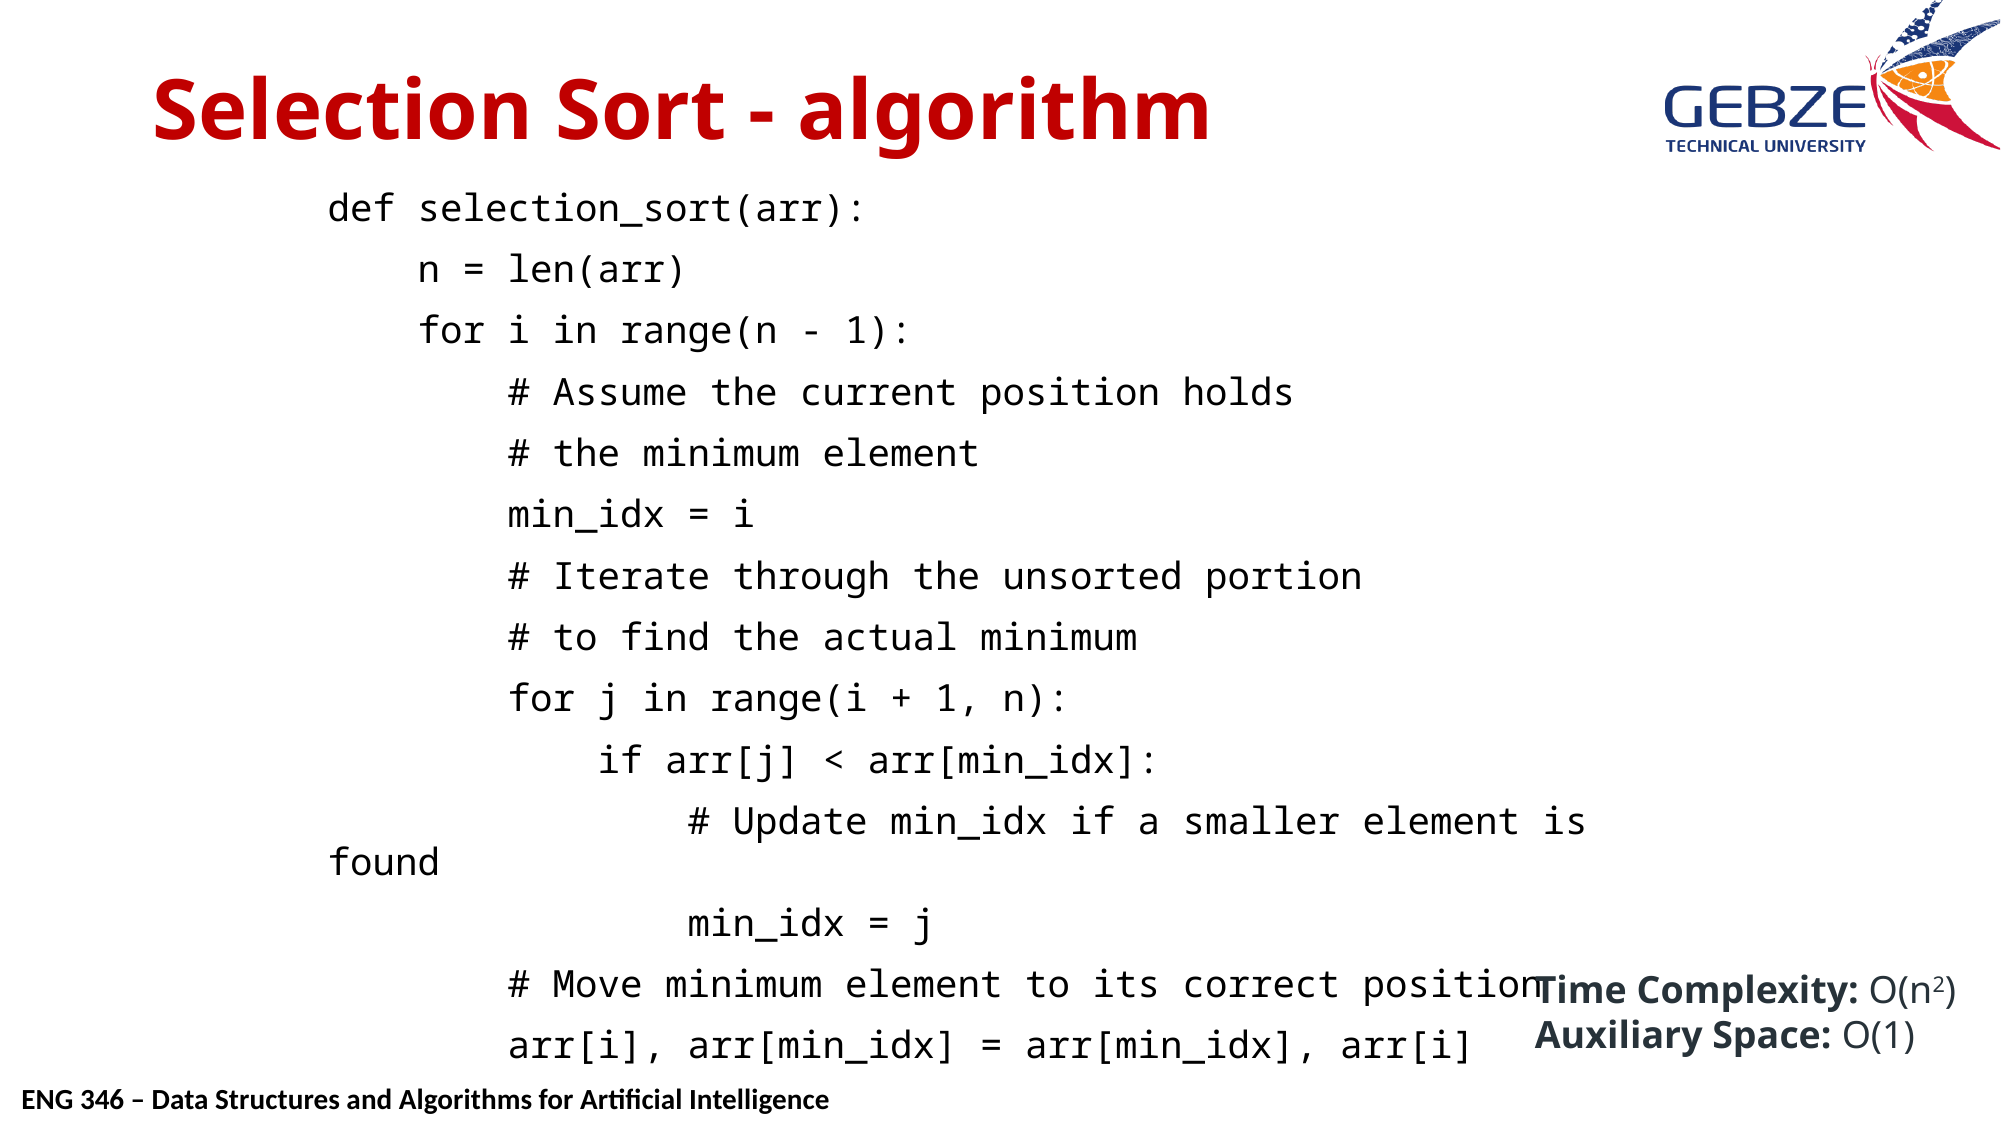

# Selection Sort - algorithm
def selection_sort(arr):
    n = len(arr)
    for i in range(n - 1):
        # Assume the current position holds
        # the minimum element
        min_idx = i
        # Iterate through the unsorted portion
        # to find the actual minimum
        for j in range(i + 1, n):
            if arr[j] < arr[min_idx]:
                # Update min_idx if a smaller element is found
                min_idx = j
        # Move minimum element to its correct position
        arr[i], arr[min_idx] = arr[min_idx], arr[i]
Time Complexity: O(n2)
Auxiliary Space: O(1)